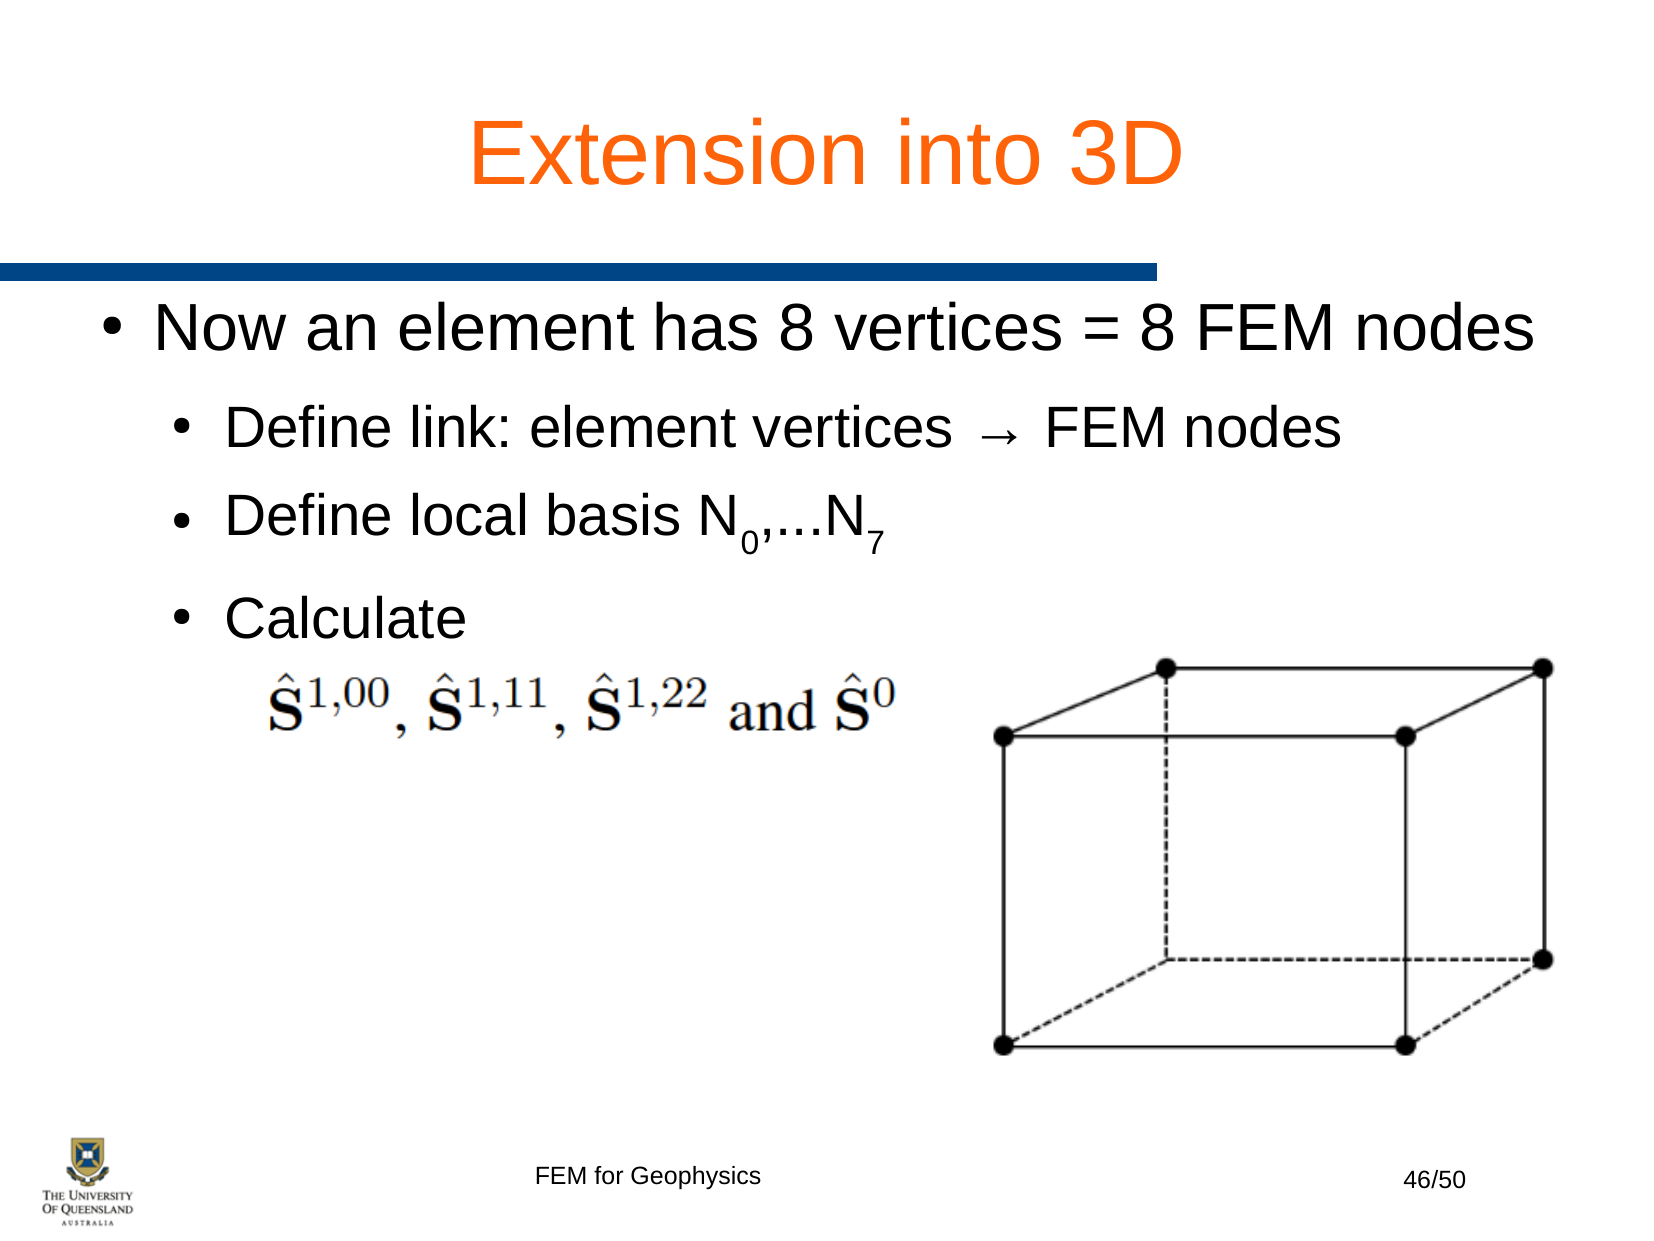

# Extension into 3D
Now an element has 8 vertices = 8 FEM nodes
Define link: element vertices → FEM nodes
Define local basis N0,...N7
Calculate